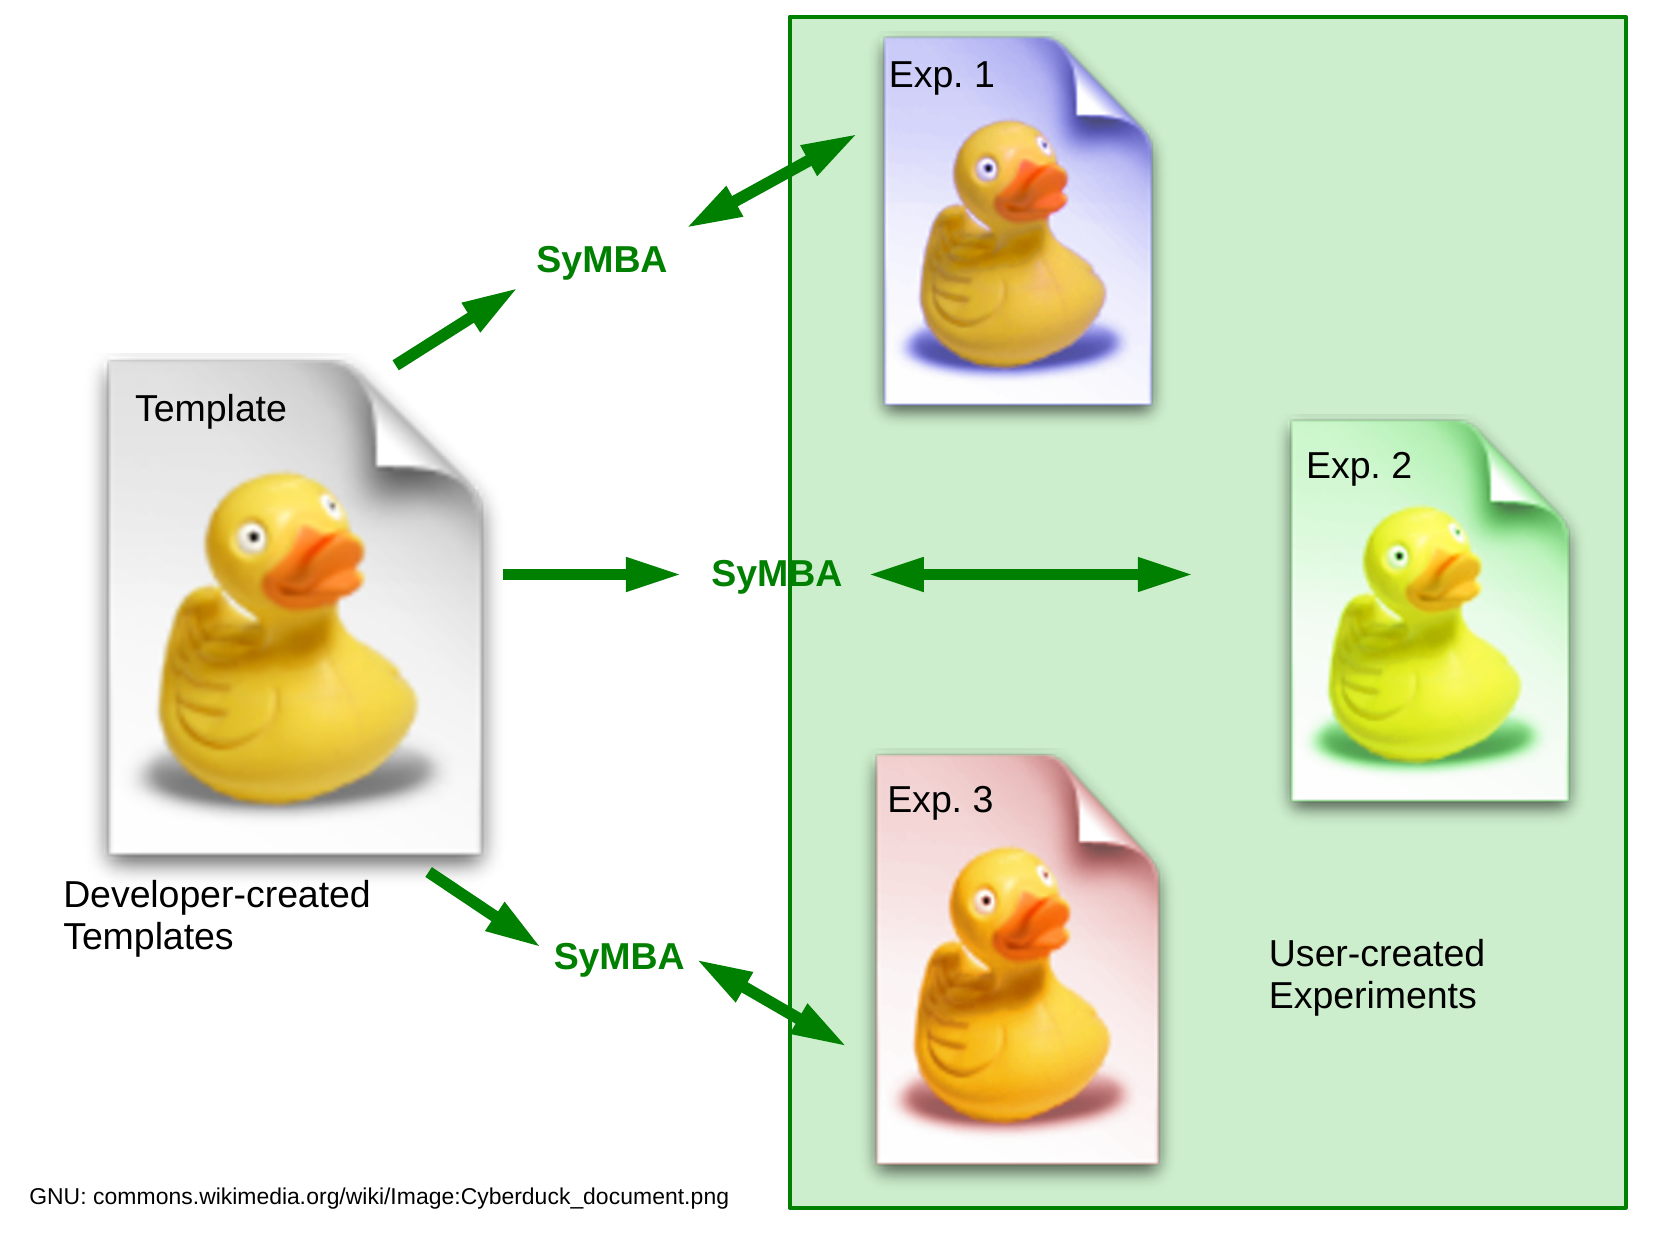

Exp. 1
SyMBA
Template
Exp. 2
SyMBA
Exp. 3
Developer-created
Templates
User-created
Experiments
SyMBA
GNU: commons.wikimedia.org/wiki/Image:Cyberduck_document.png